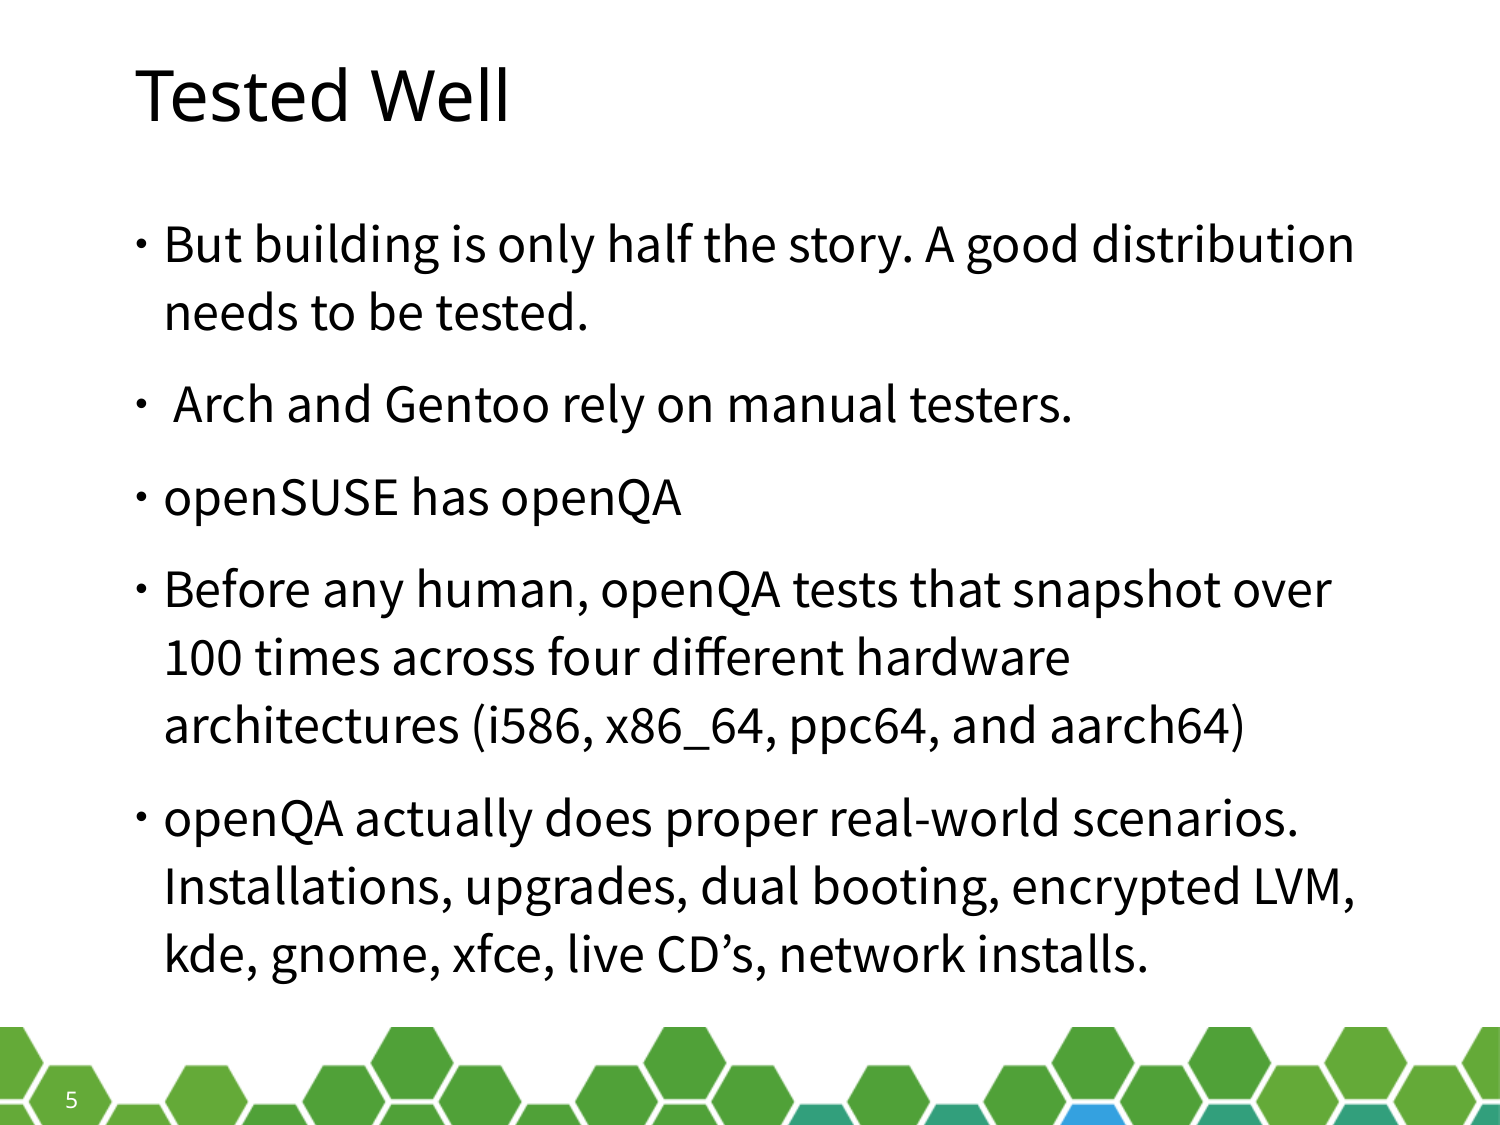

# Tested Well
But building is only half the story. A good distribution needs to be tested.
 Arch and Gentoo rely on manual testers.
openSUSE has openQA
Before any human, openQA tests that snapshot over 100 times across four different hardware architectures (i586, x86_64, ppc64, and aarch64)
openQA actually does proper real-world scenarios. Installations, upgrades, dual booting, encrypted LVM, kde, gnome, xfce, live CD’s, network installs.